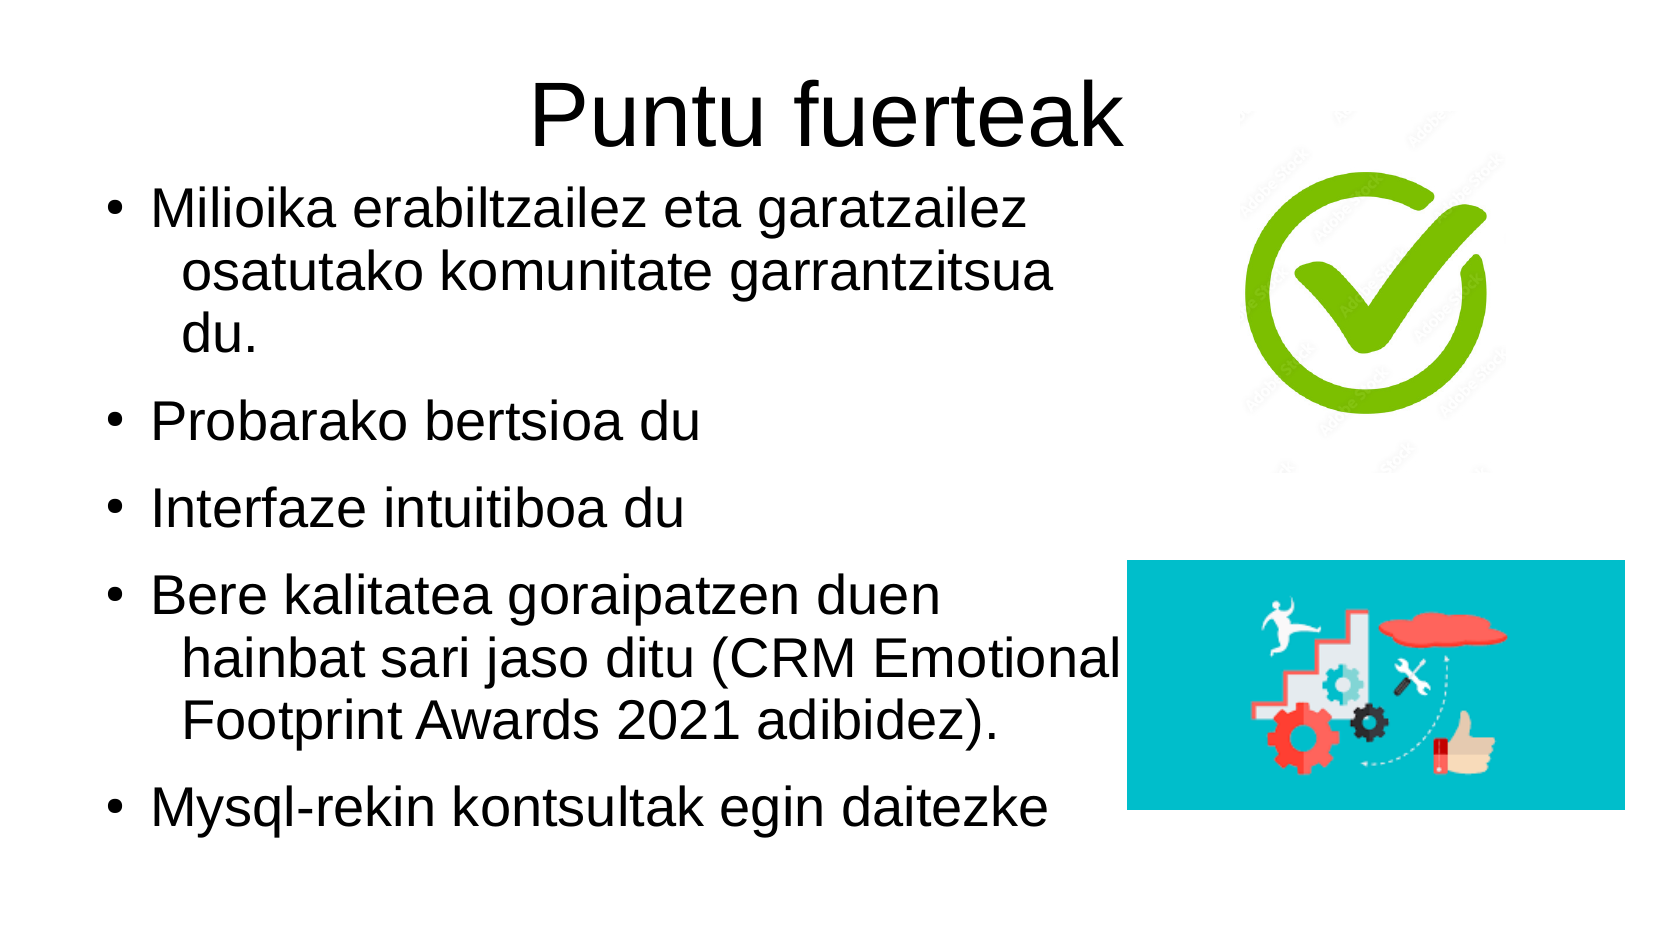

# Puntu fuerteak
Milioika erabiltzailez eta garatzailez osatutako komunitate garrantzitsua du.
Probarako bertsioa du
Interfaze intuitiboa du
Bere kalitatea goraipatzen duen hainbat sari jaso ditu (CRM Emotional Footprint Awards 2021 adibidez).
Mysql-rekin kontsultak egin daitezke